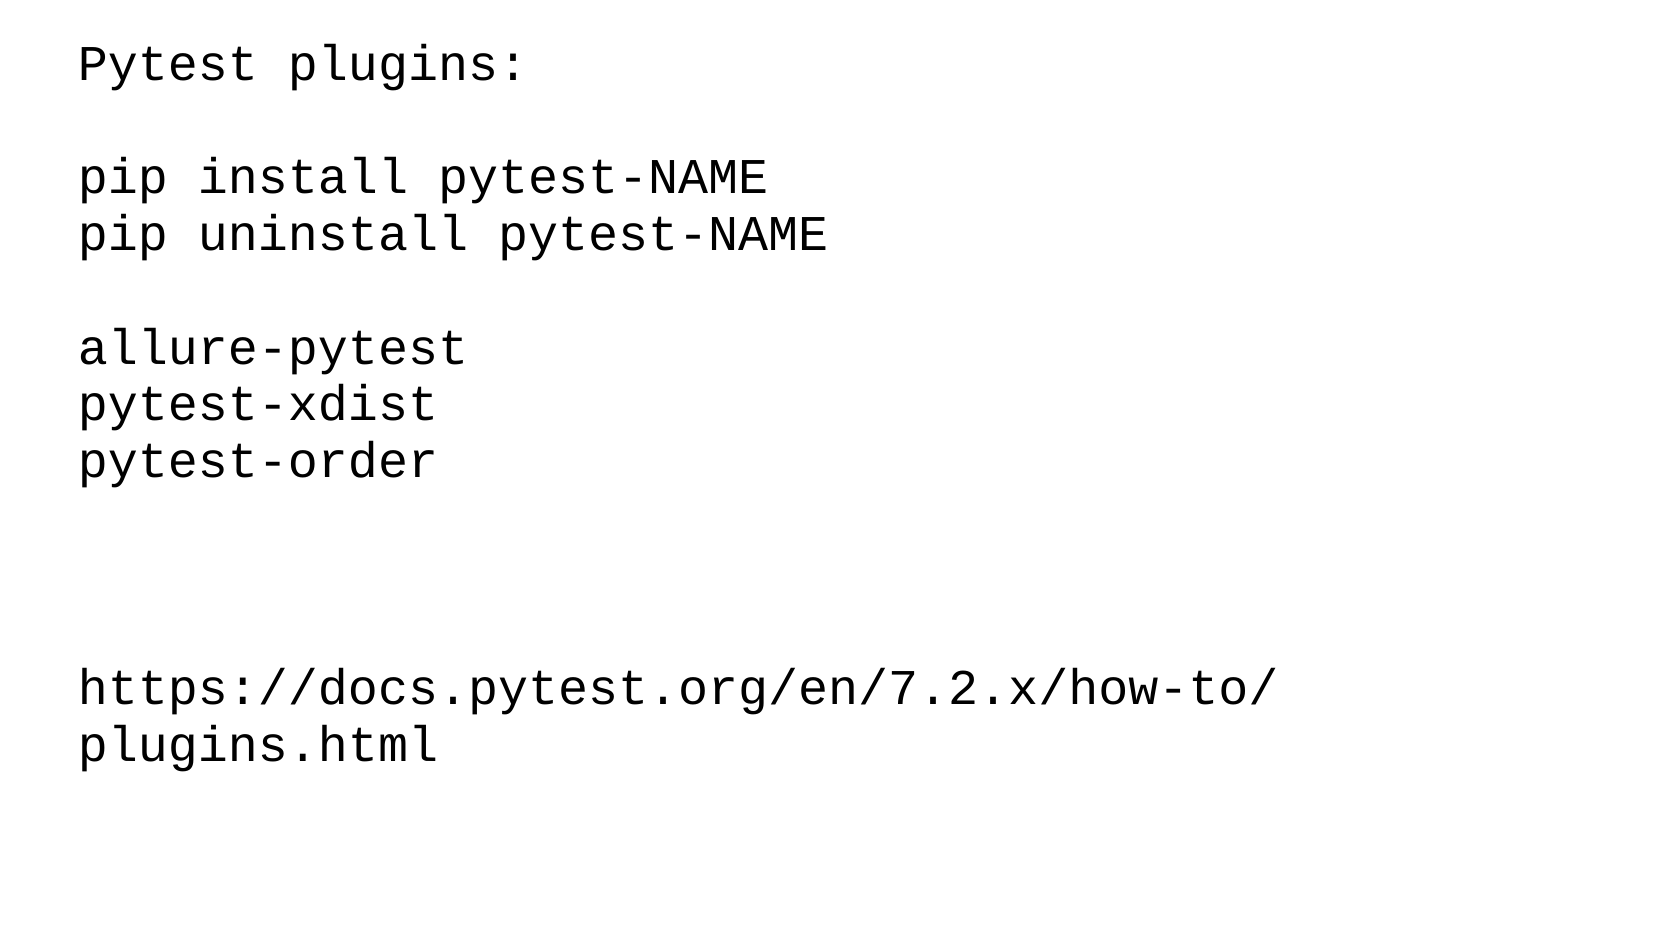

Pytest plugins:
pip install pytest-NAME
pip uninstall pytest-NAME
allure-pytest
pytest-xdist
pytest-order
https://docs.pytest.org/en/7.2.x/how-to/plugins.html